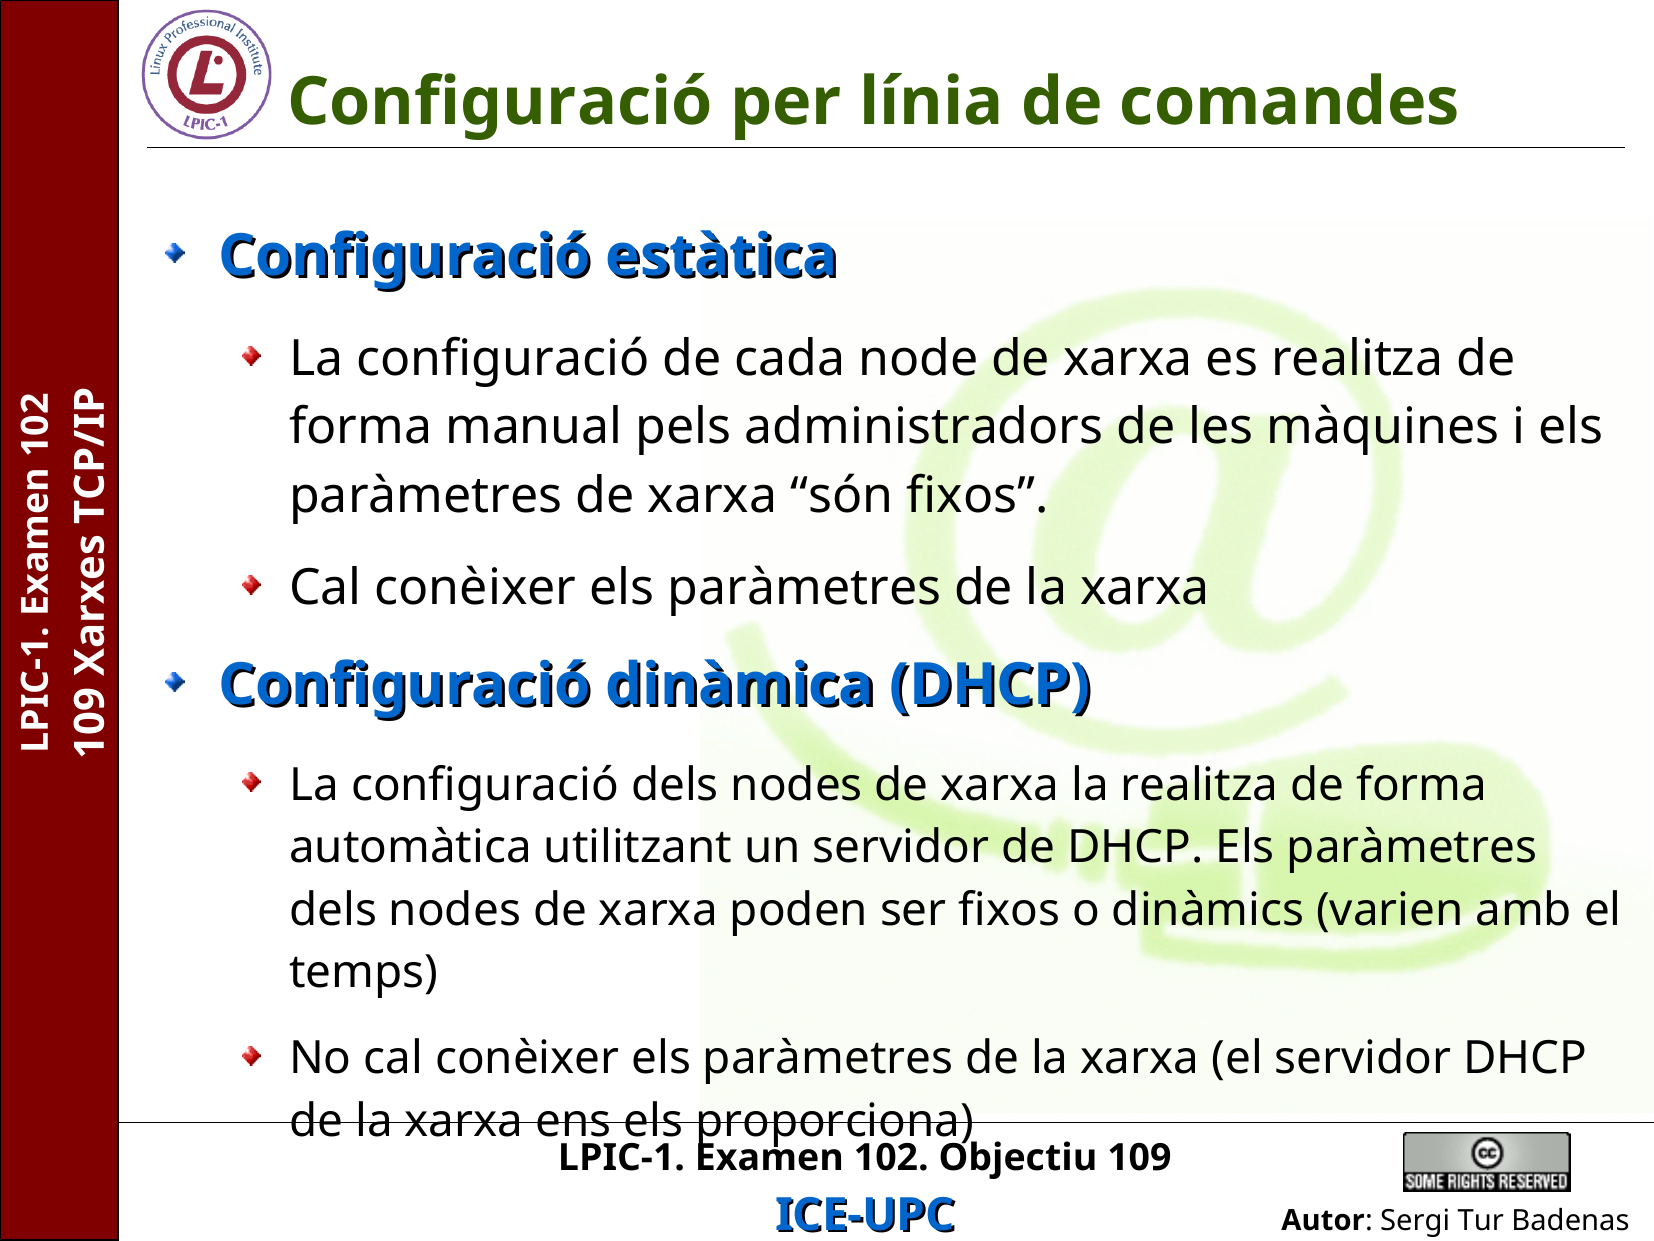

# Configuració per línia de comandes
Configuració estàtica
La configuració de cada node de xarxa es realitza de forma manual pels administradors de les màquines i els paràmetres de xarxa “són fixos”.
Cal conèixer els paràmetres de la xarxa
Configuració dinàmica (DHCP)
La configuració dels nodes de xarxa la realitza de forma automàtica utilitzant un servidor de DHCP. Els paràmetres dels nodes de xarxa poden ser fixos o dinàmics (varien amb el temps)
No cal conèixer els paràmetres de la xarxa (el servidor DHCP de la xarxa ens els proporciona)